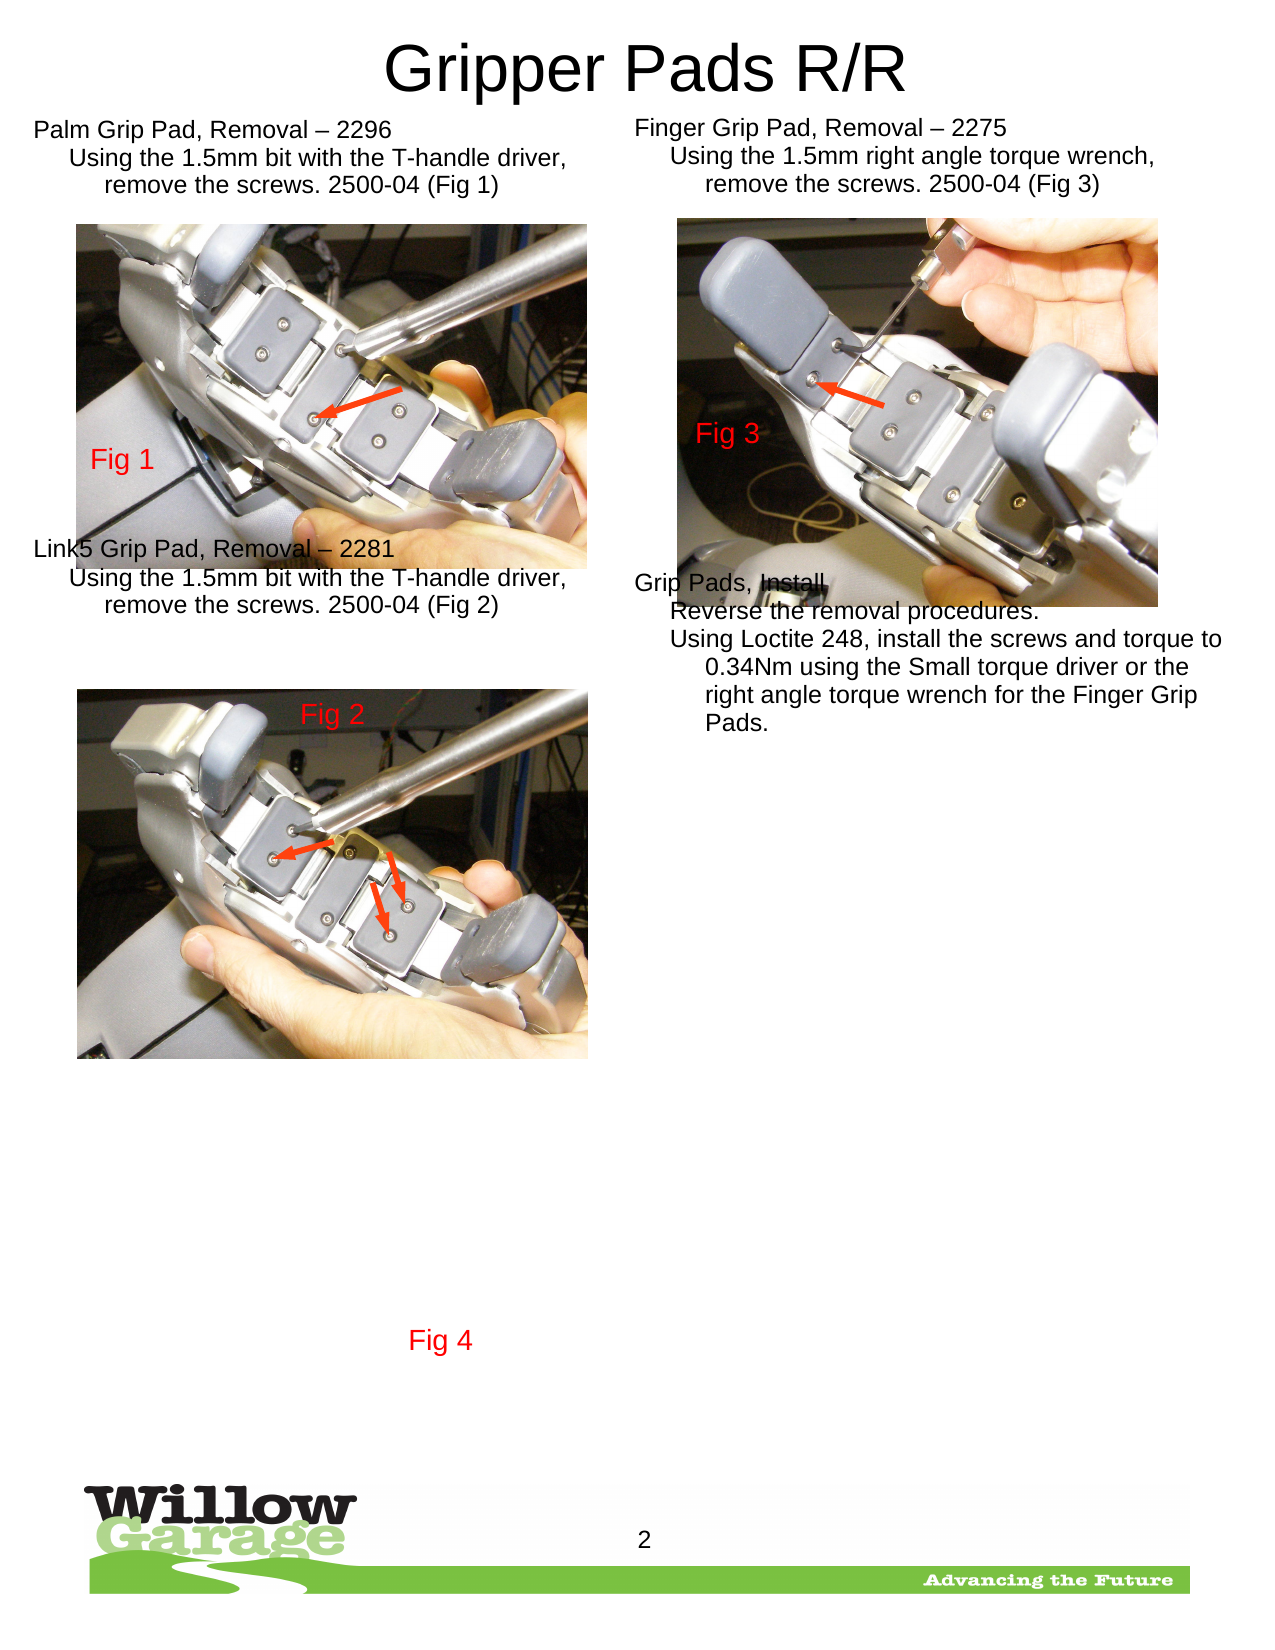

# Gripper Pads R/R
Finger Grip Pad, Removal – 2275
Using the 1.5mm right angle torque wrench, remove the screws. 2500-04 (Fig 3)
Grip Pads, Install
Reverse the removal procedures.
Using Loctite 248, install the screws and torque to 0.34Nm using the Small torque driver or the right angle torque wrench for the Finger Grip Pads.
Palm Grip Pad, Removal – 2296
Using the 1.5mm bit with the T-handle driver, remove the screws. 2500-04 (Fig 1)
Link5 Grip Pad, Removal – 2281
Using the 1.5mm bit with the T-handle driver, remove the screws. 2500-04 (Fig 2)
Fig 3
Fig 1
Fig 2
Fig 4
2